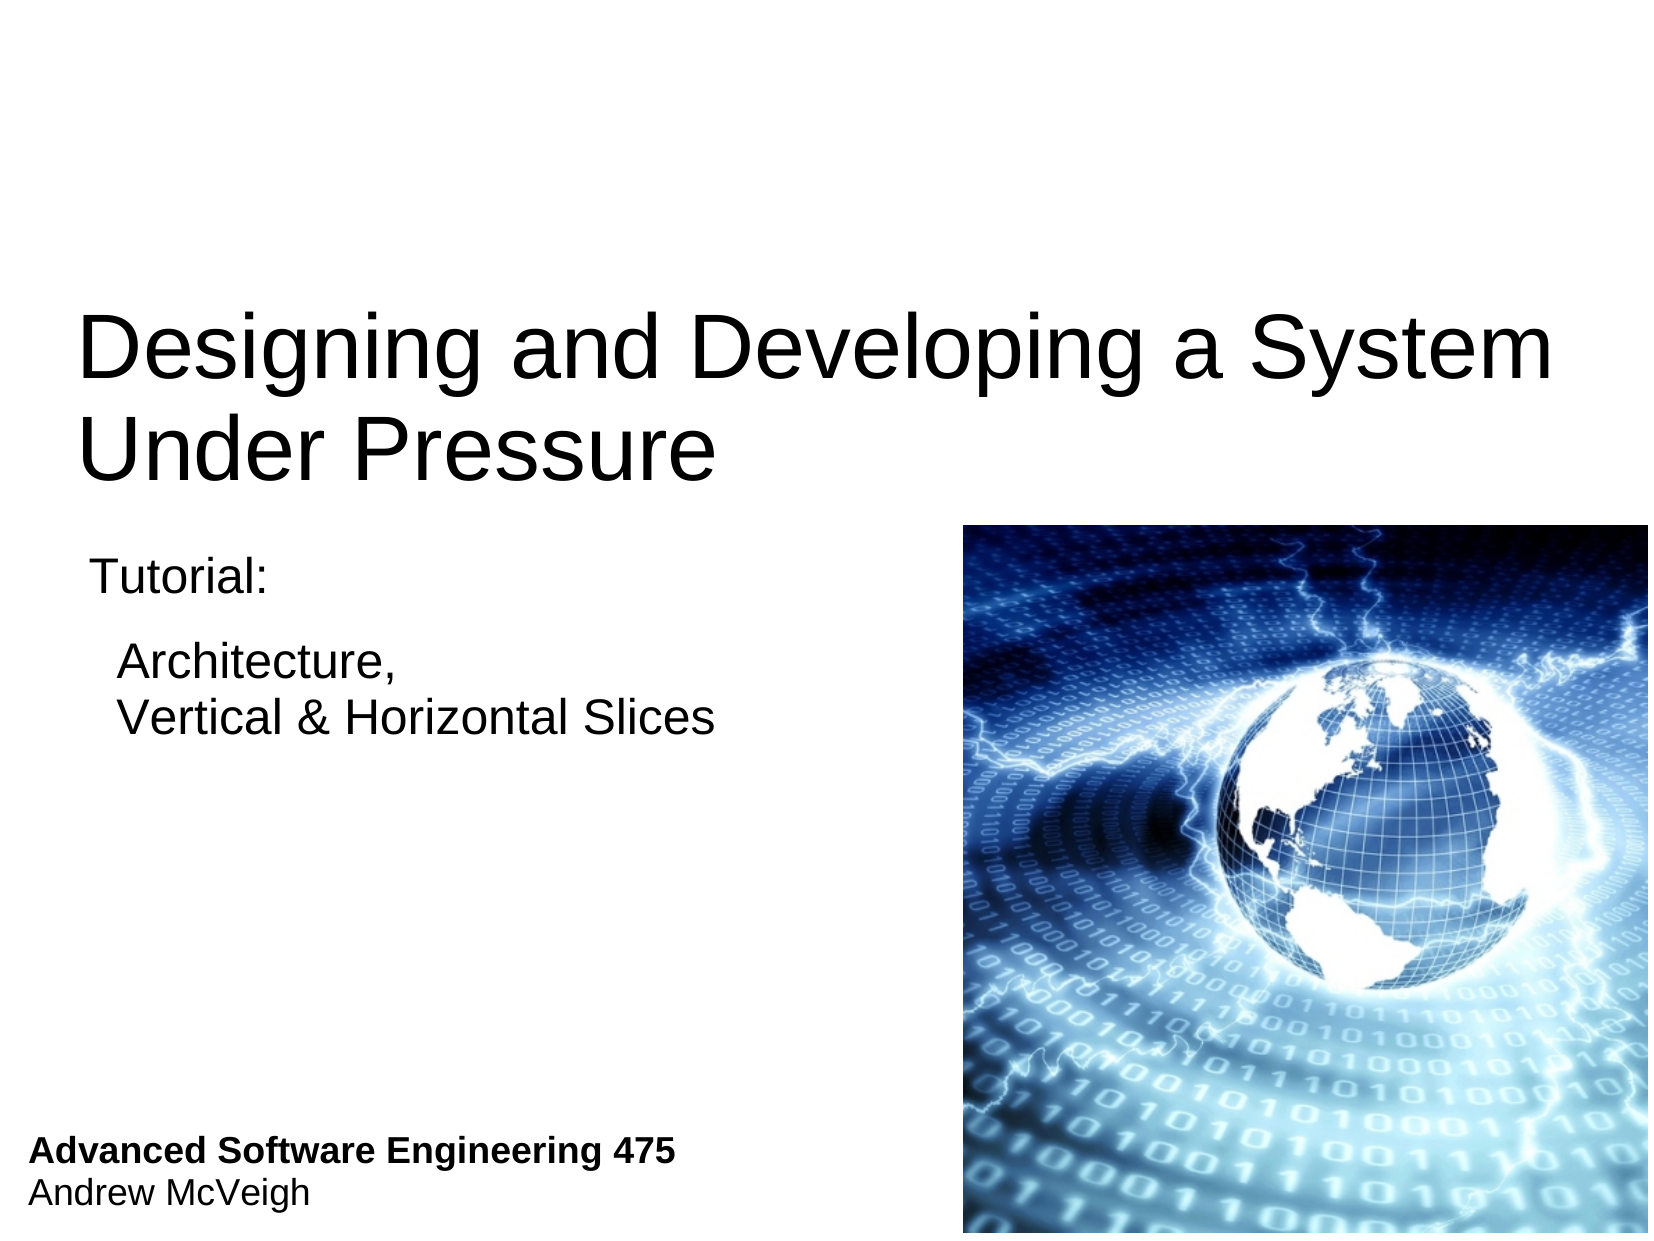

# Designing and Developing a System Under Pressure
Tutorial:
 Architecture,
 Vertical & Horizontal Slices
Advanced Software Engineering 475
Andrew McVeigh
1